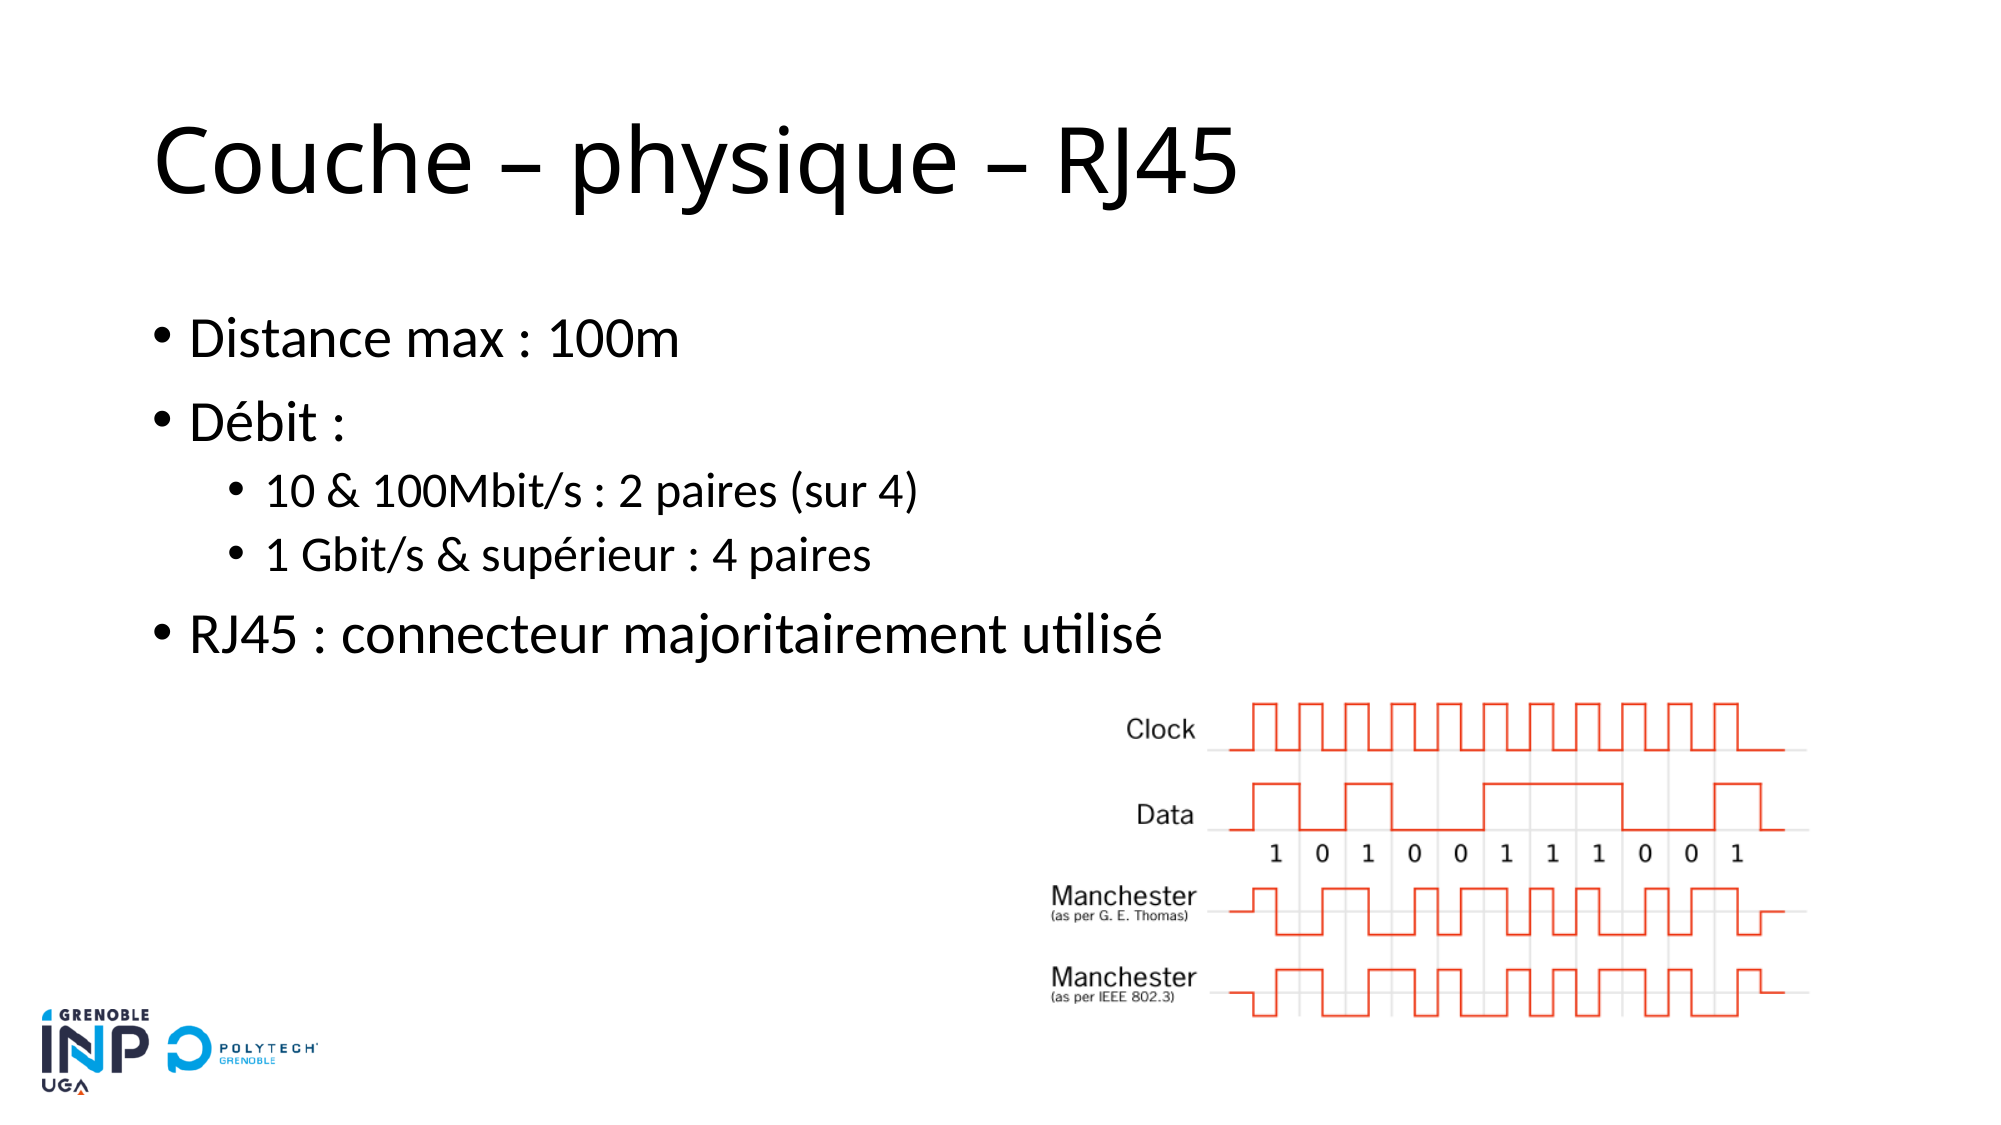

# Couche – physique – RJ45
Distance max : 100m
Débit :
10 & 100Mbit/s : 2 paires (sur 4)
1 Gbit/s & supérieur : 4 paires
RJ45 : connecteur majoritairement utilisé